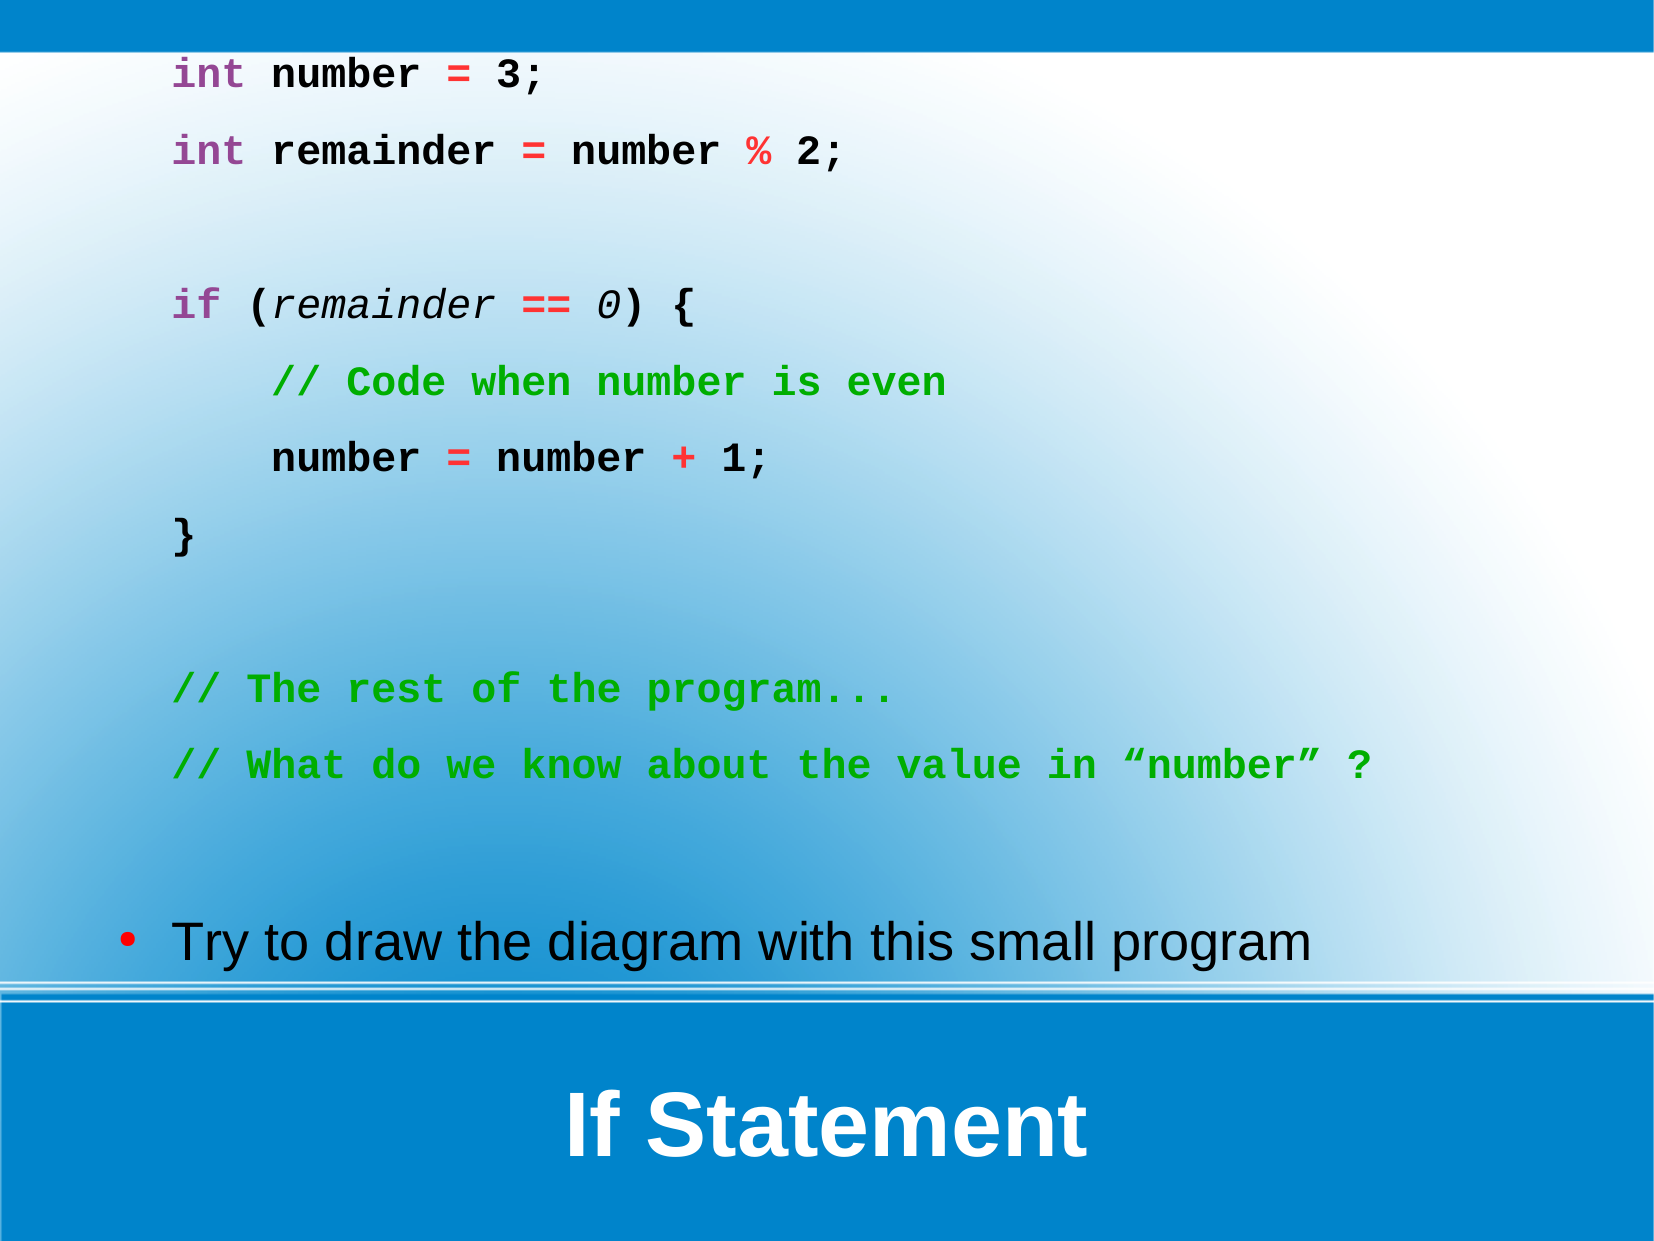

int number = 3;
int remainder = number % 2;
if (remainder == 0) {
 // Code when number is even
 number = number + 1;
}
// The rest of the program...
// What do we know about the value in “number” ?
Try to draw the diagram with this small program
# If Statement